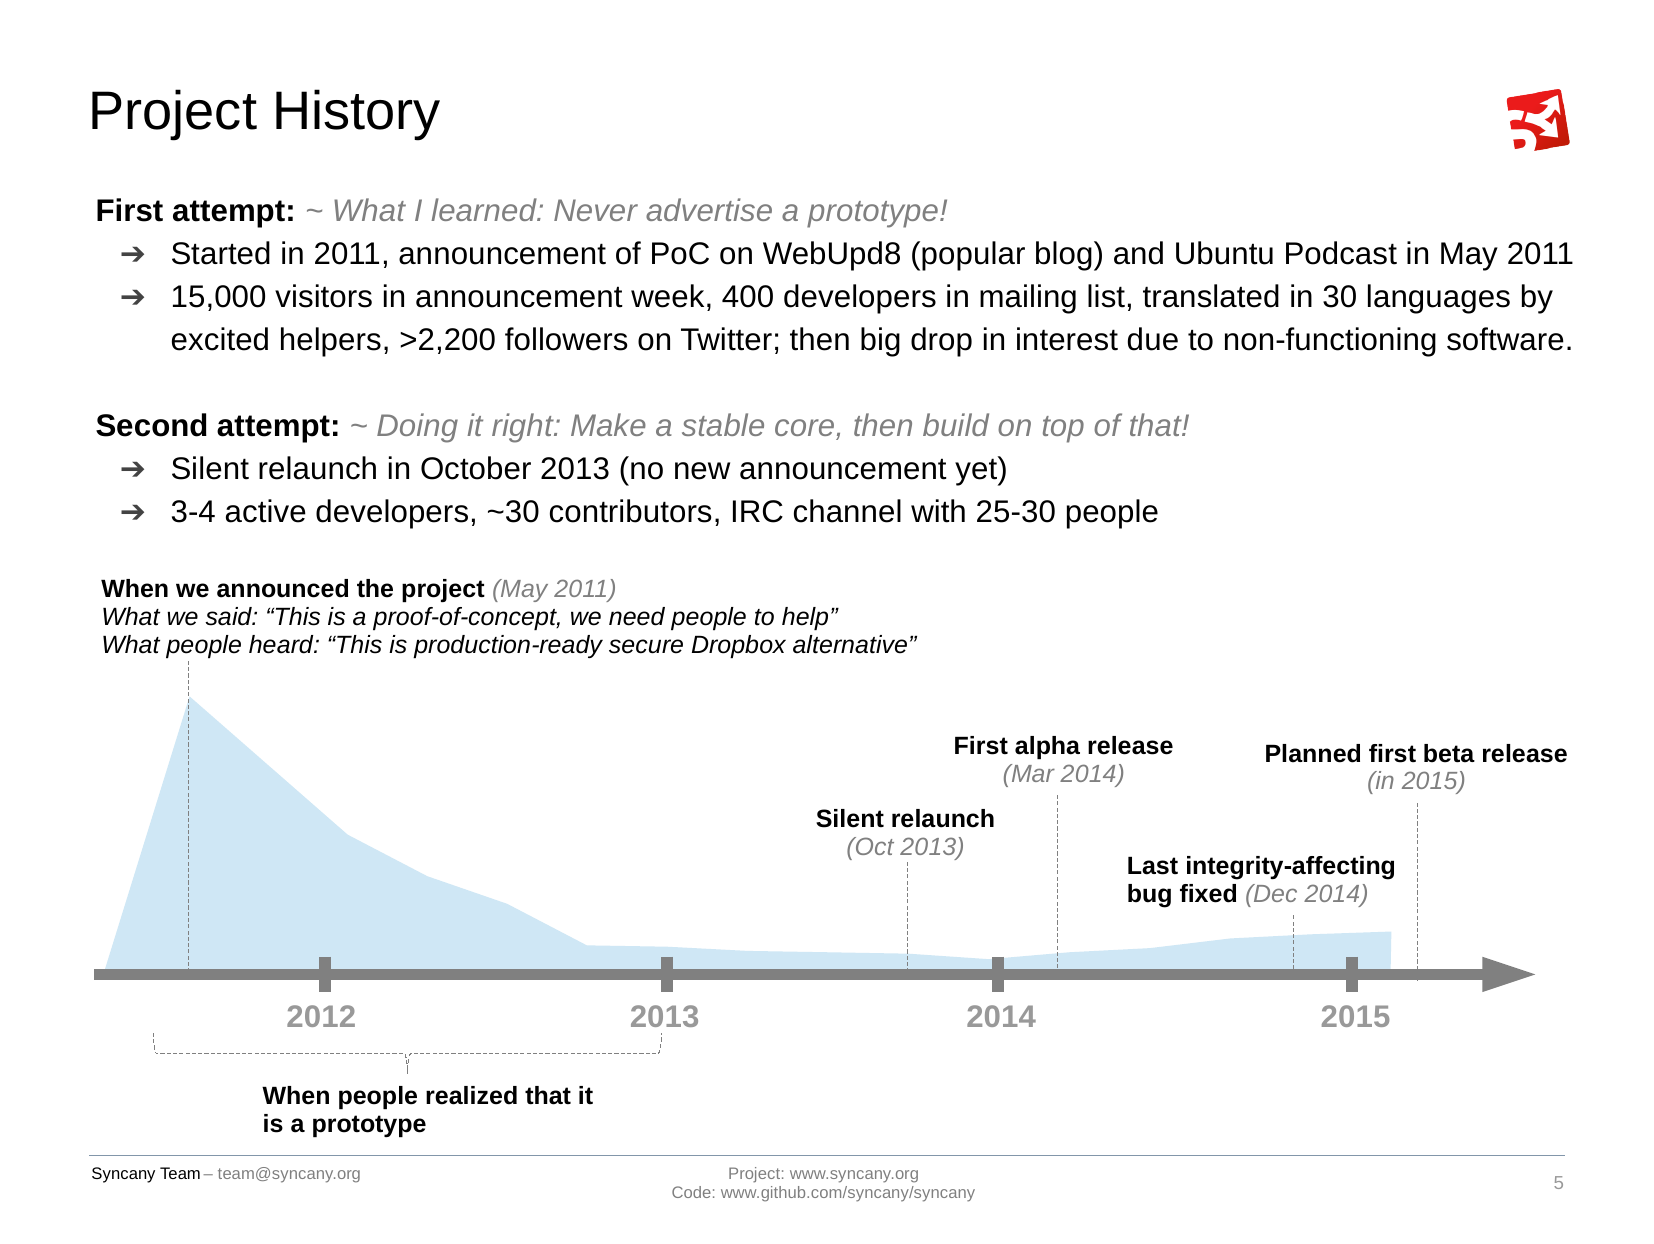

# Project History
First attempt: ~ What I learned: Never advertise a prototype!
Started in 2011, announcement of PoC on WebUpd8 (popular blog) and Ubuntu Podcast in May 2011
15,000 visitors in announcement week, 400 developers in mailing list, translated in 30 languages by excited helpers, >2,200 followers on Twitter; then big drop in interest due to non-functioning software.
Second attempt: ~ Doing it right: Make a stable core, then build on top of that!
Silent relaunch in October 2013 (no new announcement yet)
3-4 active developers, ~30 contributors, IRC channel with 25-30 people
When we announced the project (May 2011)
What we said: “This is a proof-of-concept, we need people to help”
What people heard: “This is production-ready secure Dropbox alternative”
### Chart
| Category | Column 1 |
|---|---|
| 2011-Q1 | 0.0 |
| 2011-Q2 | 200.0 |
| 2011-Q3 | 150.0 |
| 2011-Q4 | 100.0 |
| 2012-Q1 | 70.0 |
| 2012-Q2 | 50.0 |
| 2012-Q3 | 20.0 |
| 2012-Q4 | 19.0 |
| 2013-Q1 | 16.0 |
| 2013-Q2 | 15.0 |
| 2013-Q3 | 14.0 |
| 2013-Q4 | 10.0 |
| 2014-Q1 | 15.0 |
| 2014-Q2 | 18.0 |
| 2014-Q3 | 25.0 |
| 2014-Q4 | 28.0 |
| 2015-Q5 | 30.0 |
First alpha release
(Mar 2014)
Planned first beta release
(in 2015)
Silent relaunch
(Oct 2013)
Last integrity-affecting
bug fixed (Dec 2014)
2012
2013
2014
2015
When people realized that it
is a prototype